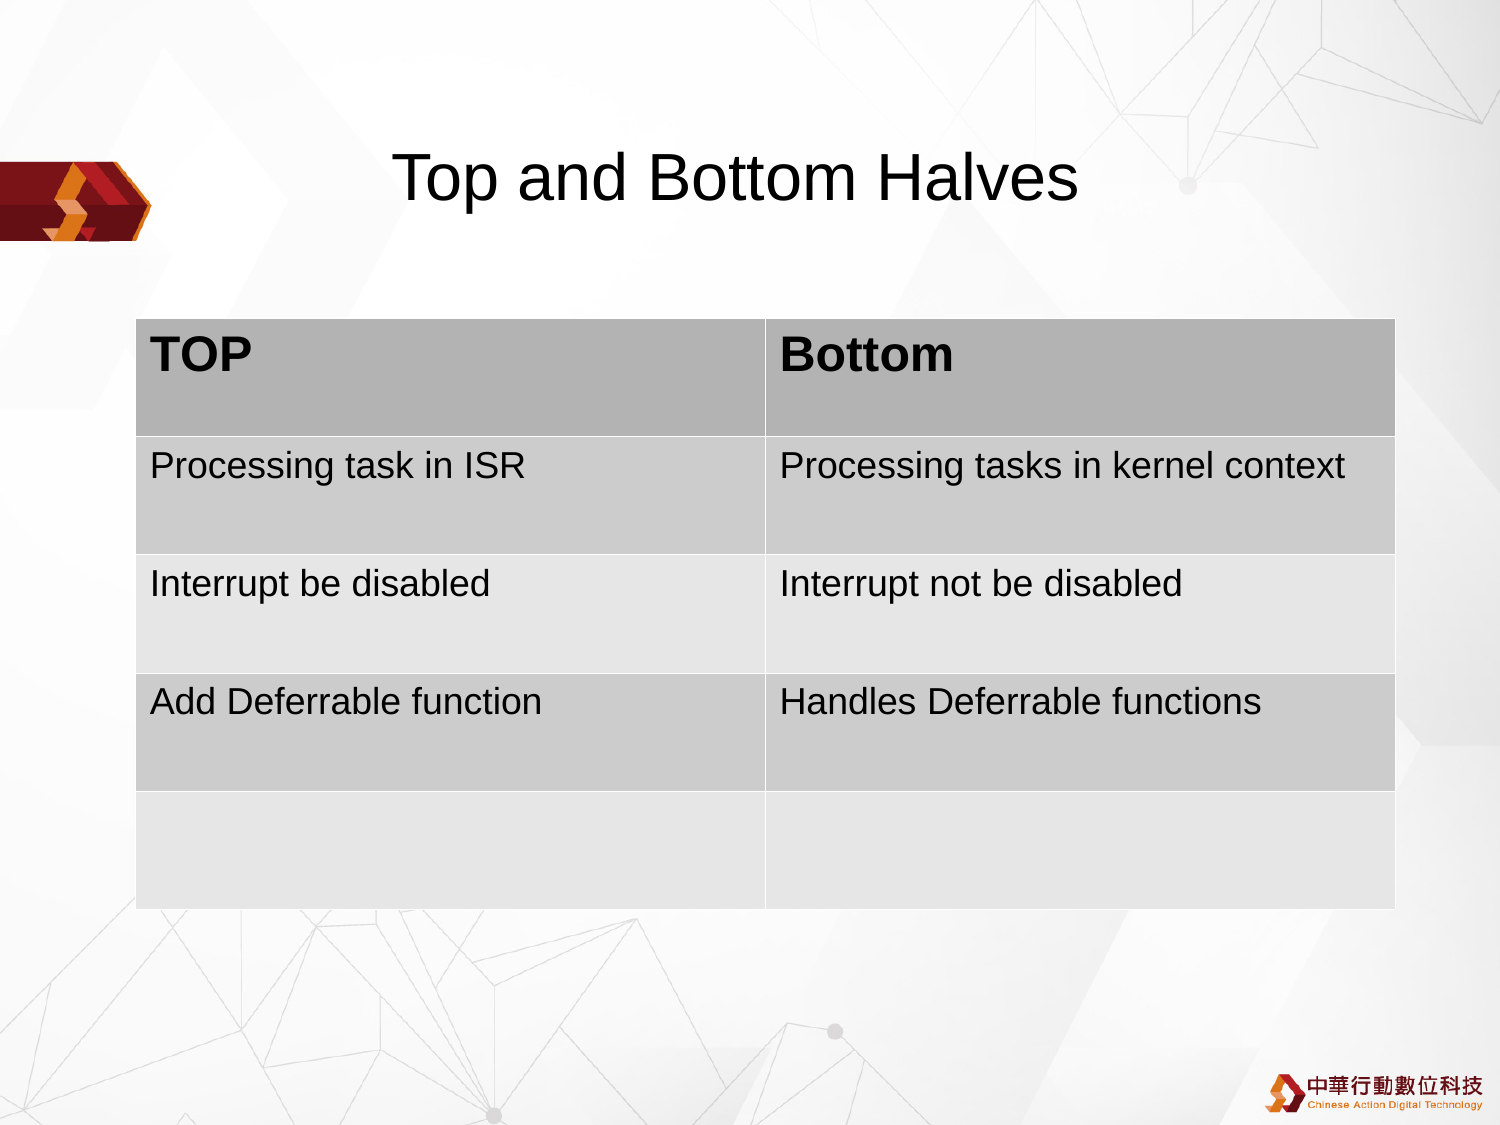

# Top and Bottom Halves
| TOP | Bottom |
| --- | --- |
| Processing task in ISR | Processing tasks in kernel context |
| Interrupt be disabled | Interrupt not be disabled |
| Add Deferrable function | Handles Deferrable functions |
| | |